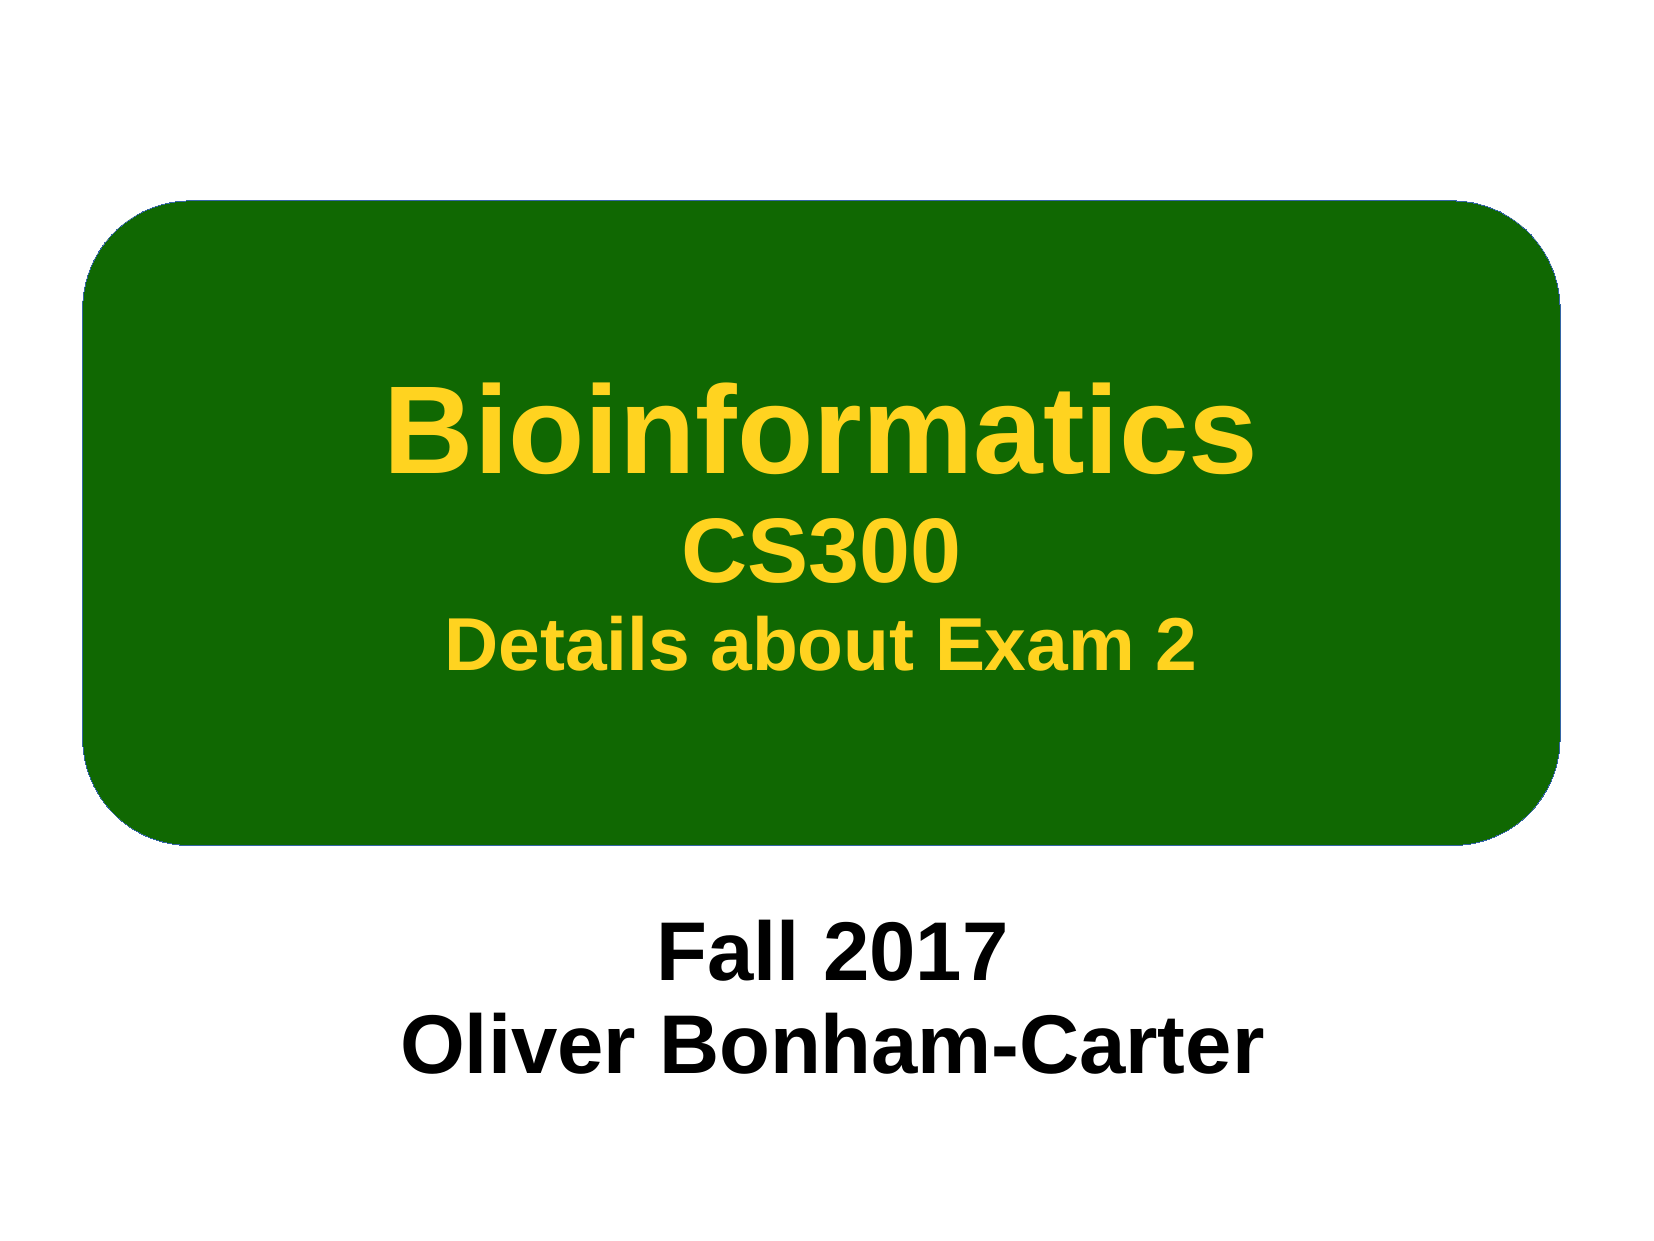

Bioinformatics
CS300
Details about Exam 2
Fall 2017
Oliver Bonham-Carter